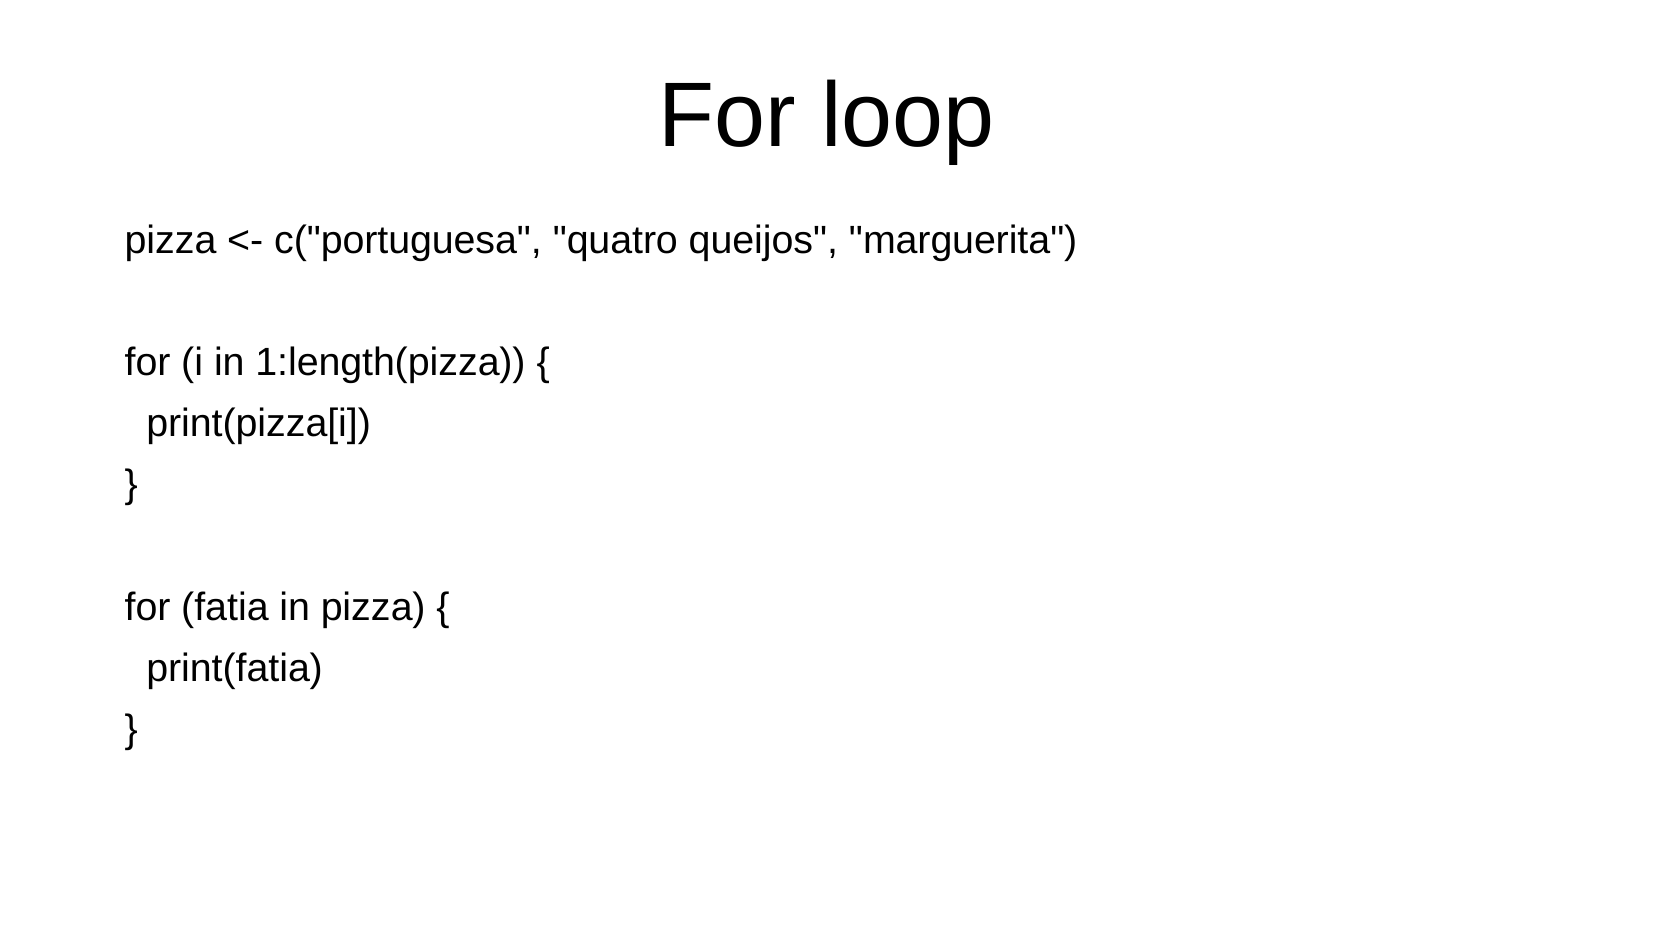

# For loop
pizza <- c("portuguesa", "quatro queijos", "marguerita")
for (i in 1:length(pizza)) {
 print(pizza[i])
}
for (fatia in pizza) {
 print(fatia)
}